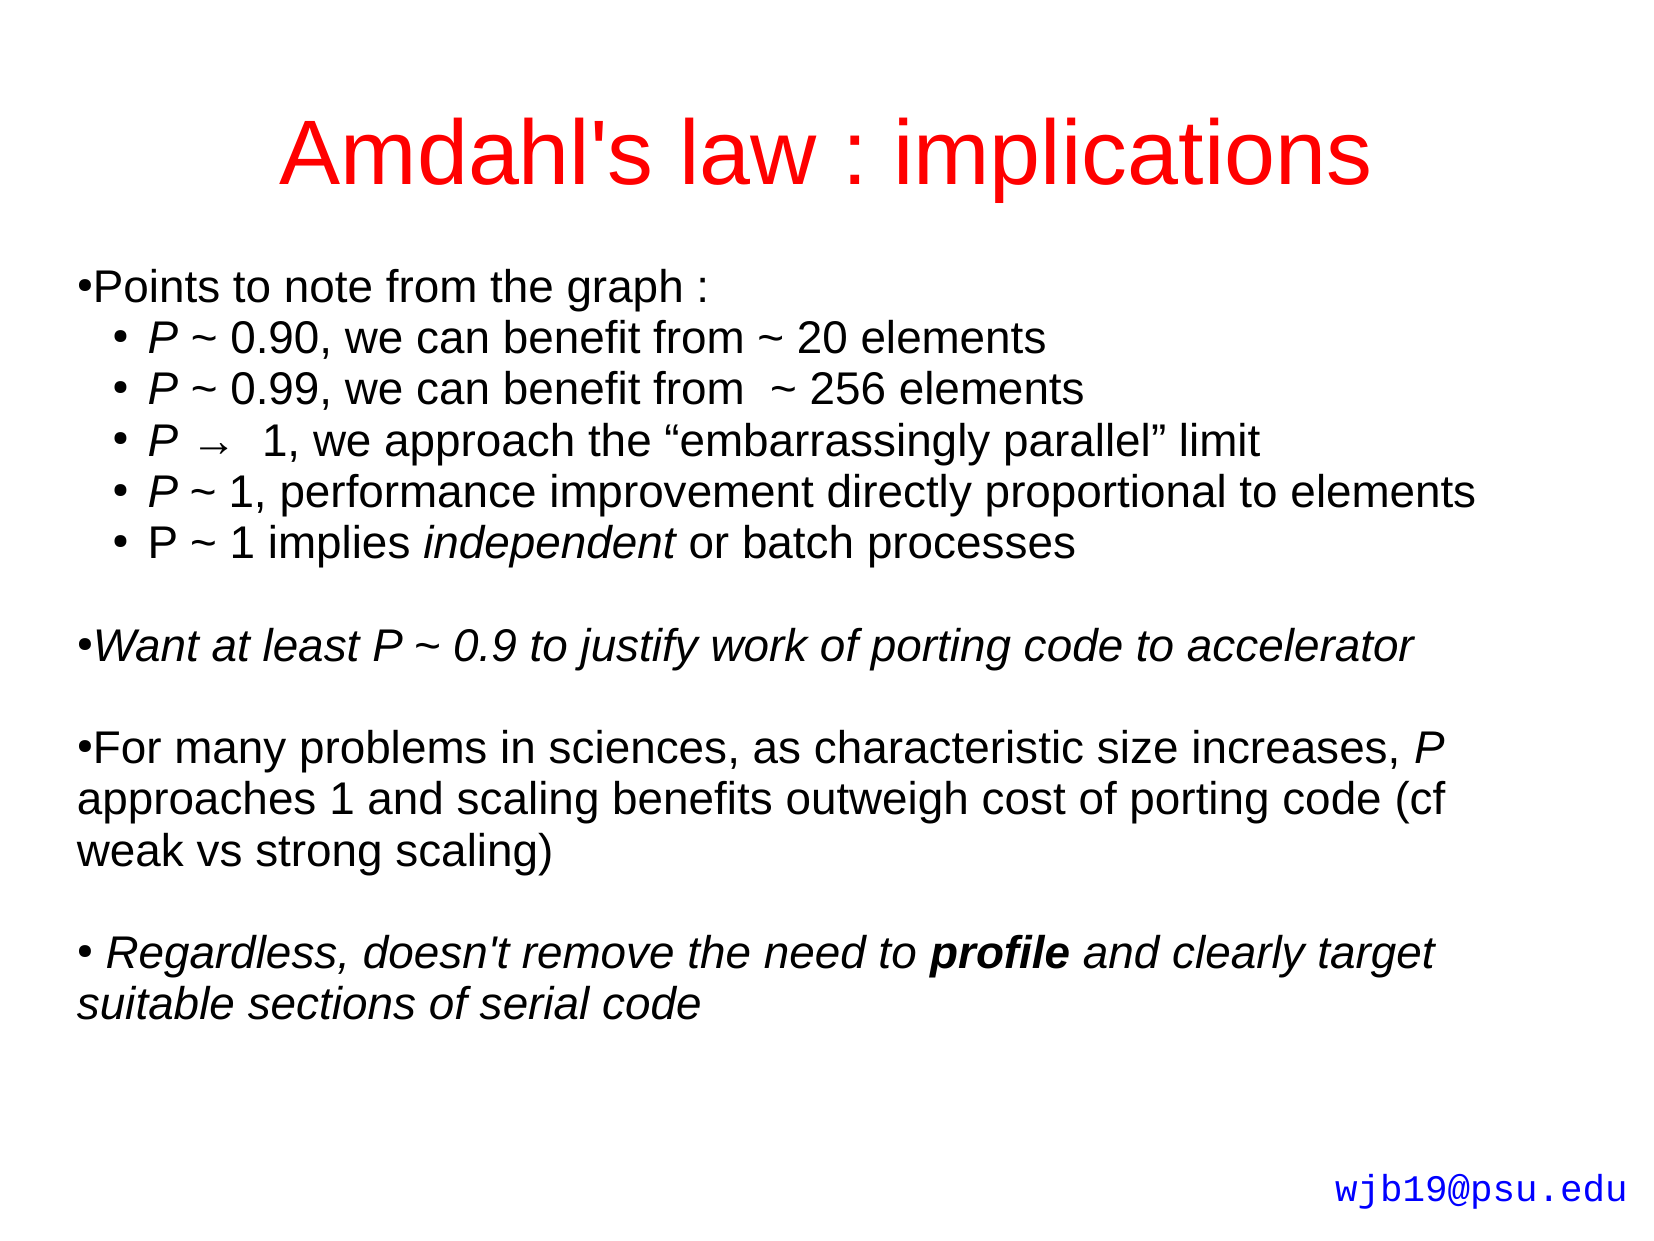

# Amdahl's law : implications
Points to note from the graph :
P ~ 0.90, we can benefit from ~ 20 elements
P ~ 0.99, we can benefit from ~ 256 elements
P → 1, we approach the “embarrassingly parallel” limit
P ~ 1, performance improvement directly proportional to elements
P ~ 1 implies independent or batch processes
Want at least P ~ 0.9 to justify work of porting code to accelerator
For many problems in sciences, as characteristic size increases, P approaches 1 and scaling benefits outweigh cost of porting code (cf weak vs strong scaling)
 Regardless, doesn't remove the need to profile and clearly target suitable sections of serial code
wjb19@psu.edu